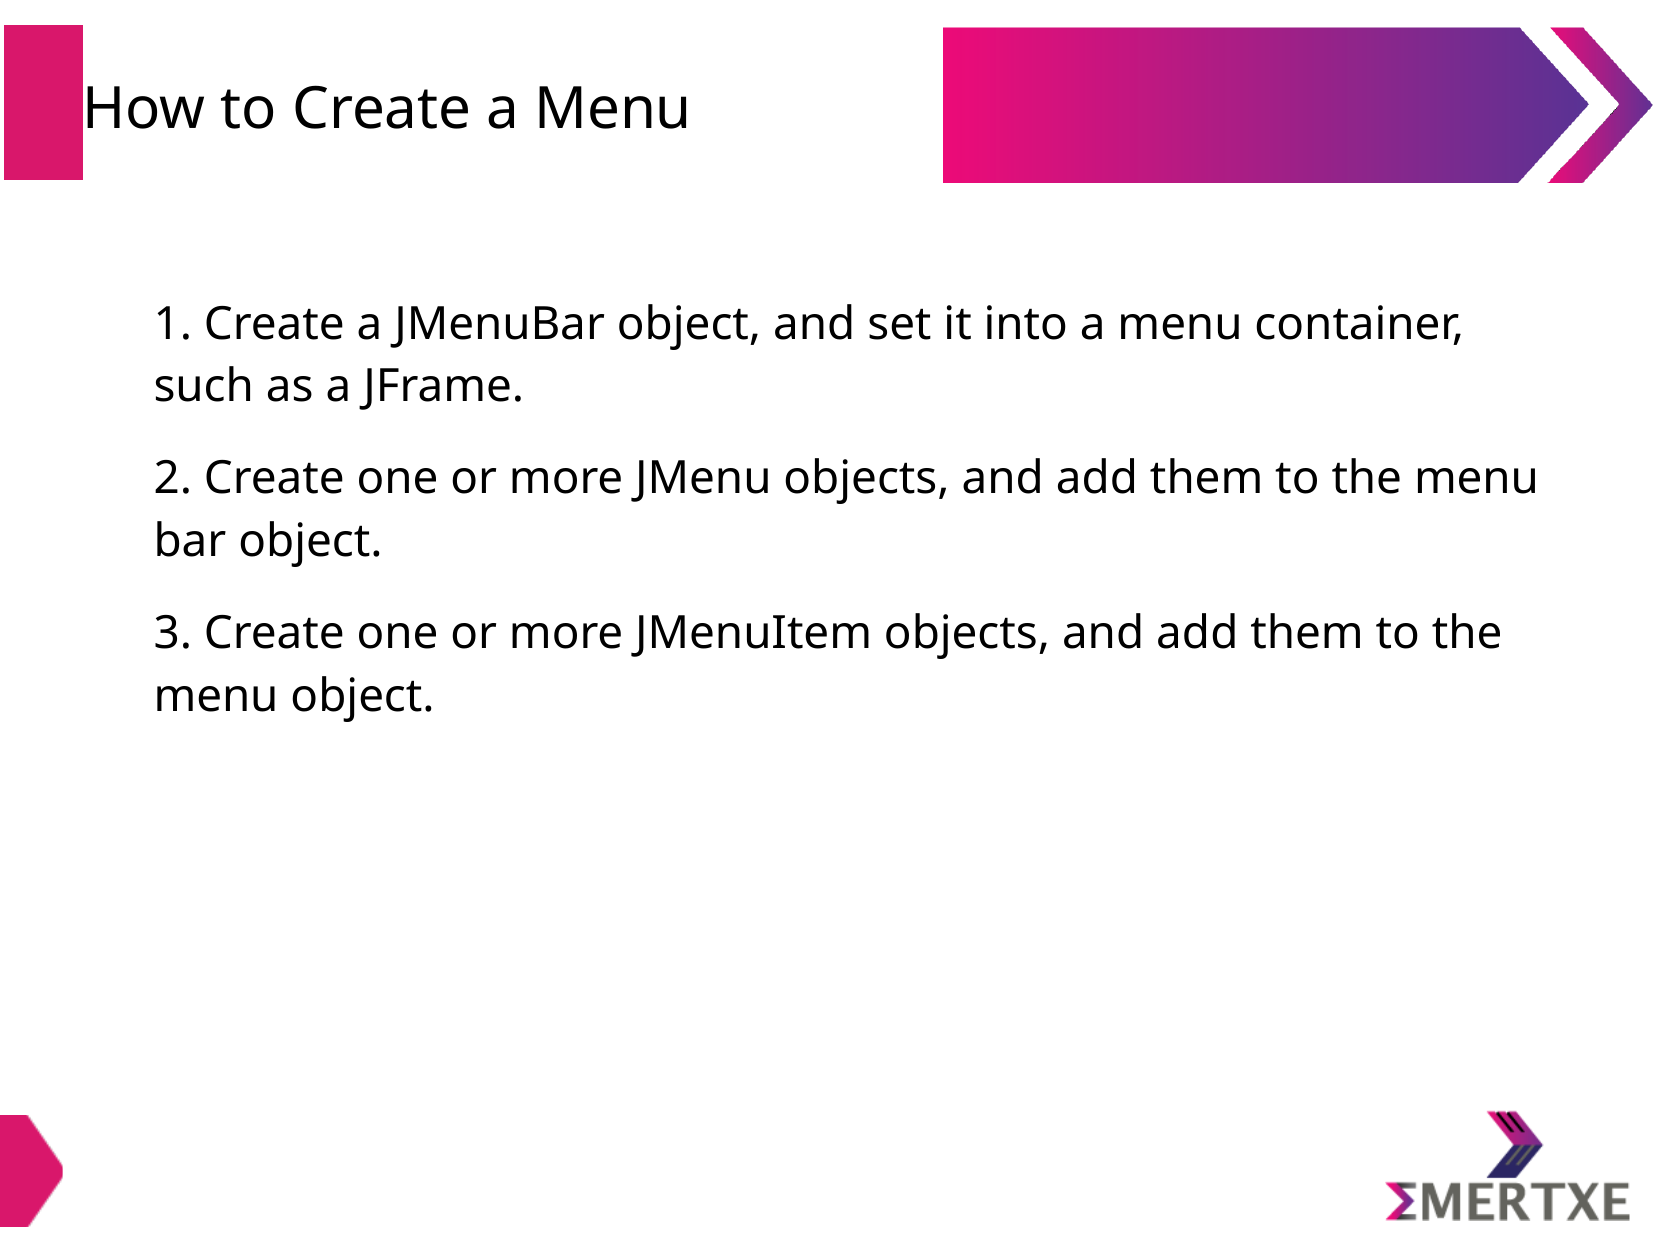

# How to Create a Menu
1. Create a JMenuBar object, and set it into a menu container, such as a JFrame.
2. Create one or more JMenu objects, and add them to the menu bar object.
3. Create one or more JMenuItem objects, and add them to the menu object.